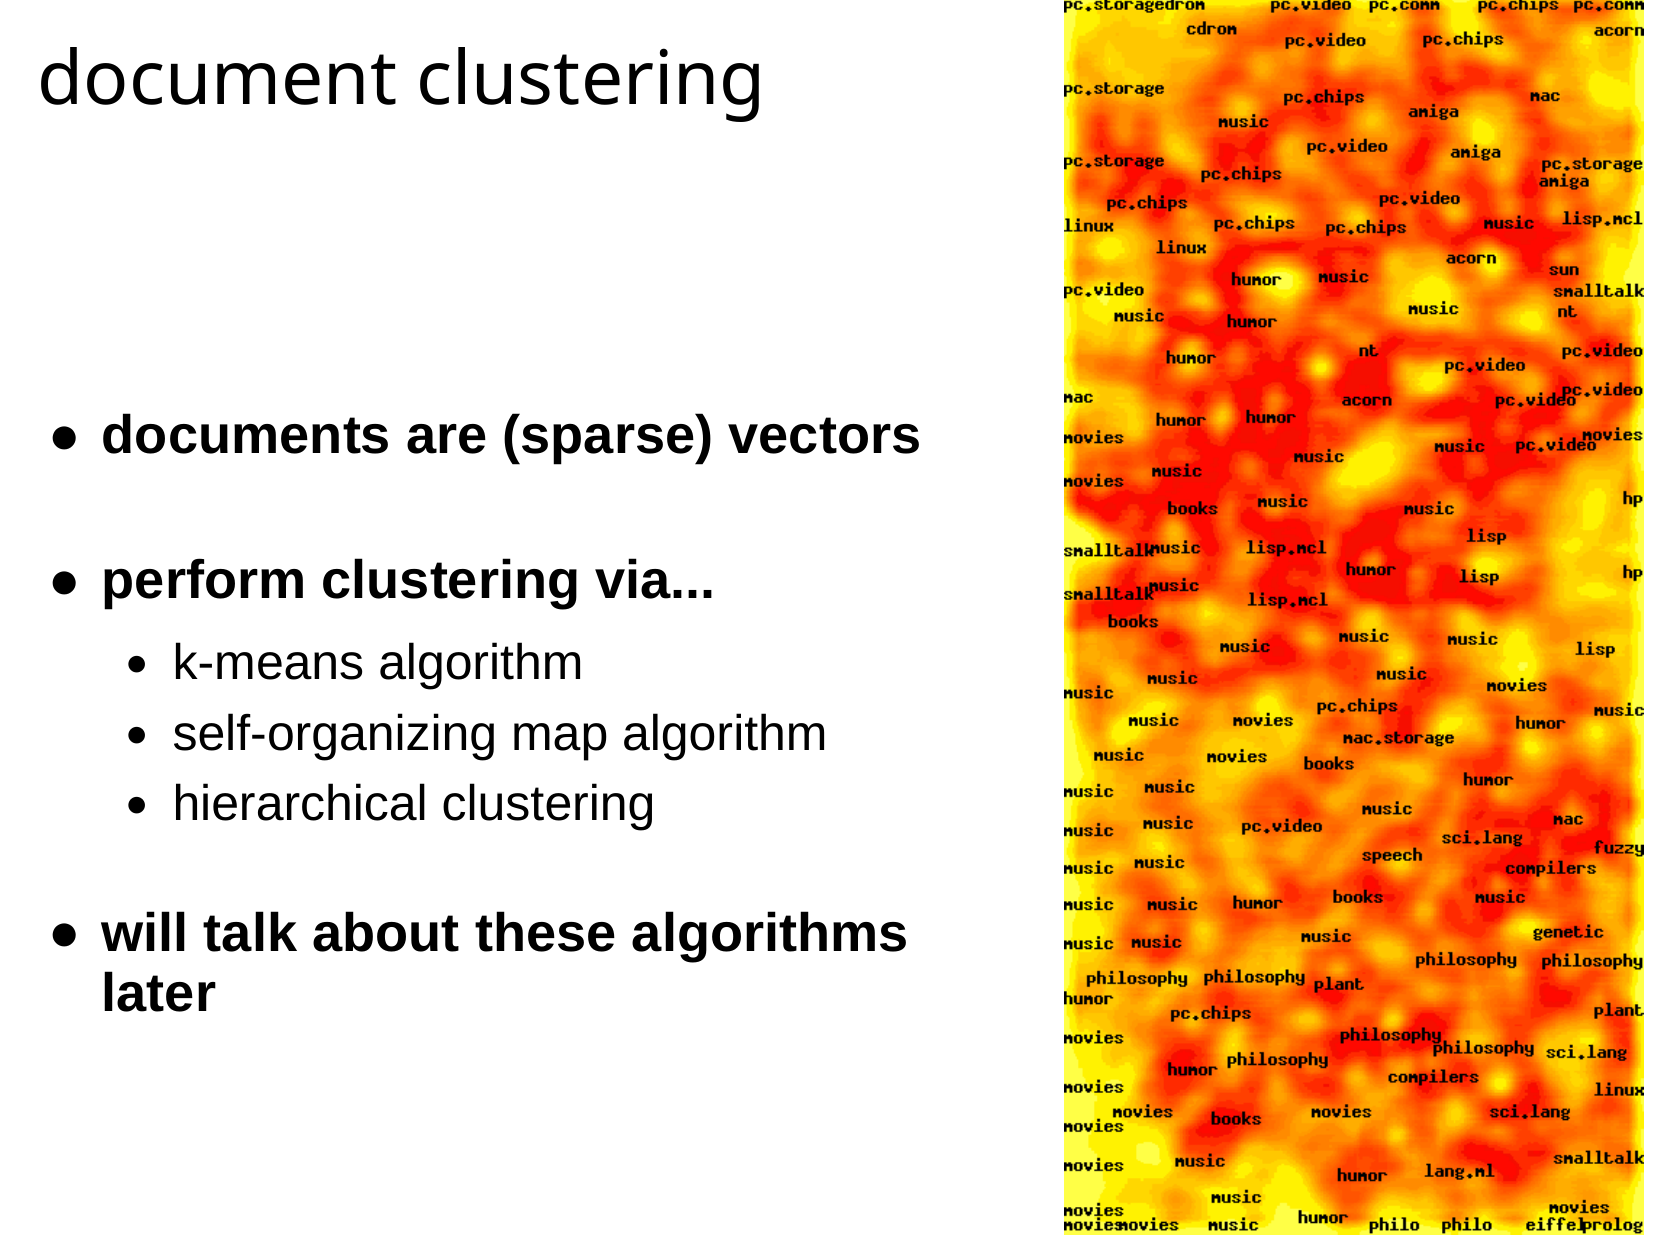

# document clustering
documents are (sparse) vectors
perform clustering via...
k-means algorithm
self-organizing map algorithm
hierarchical clustering
will talk about these algorithms later